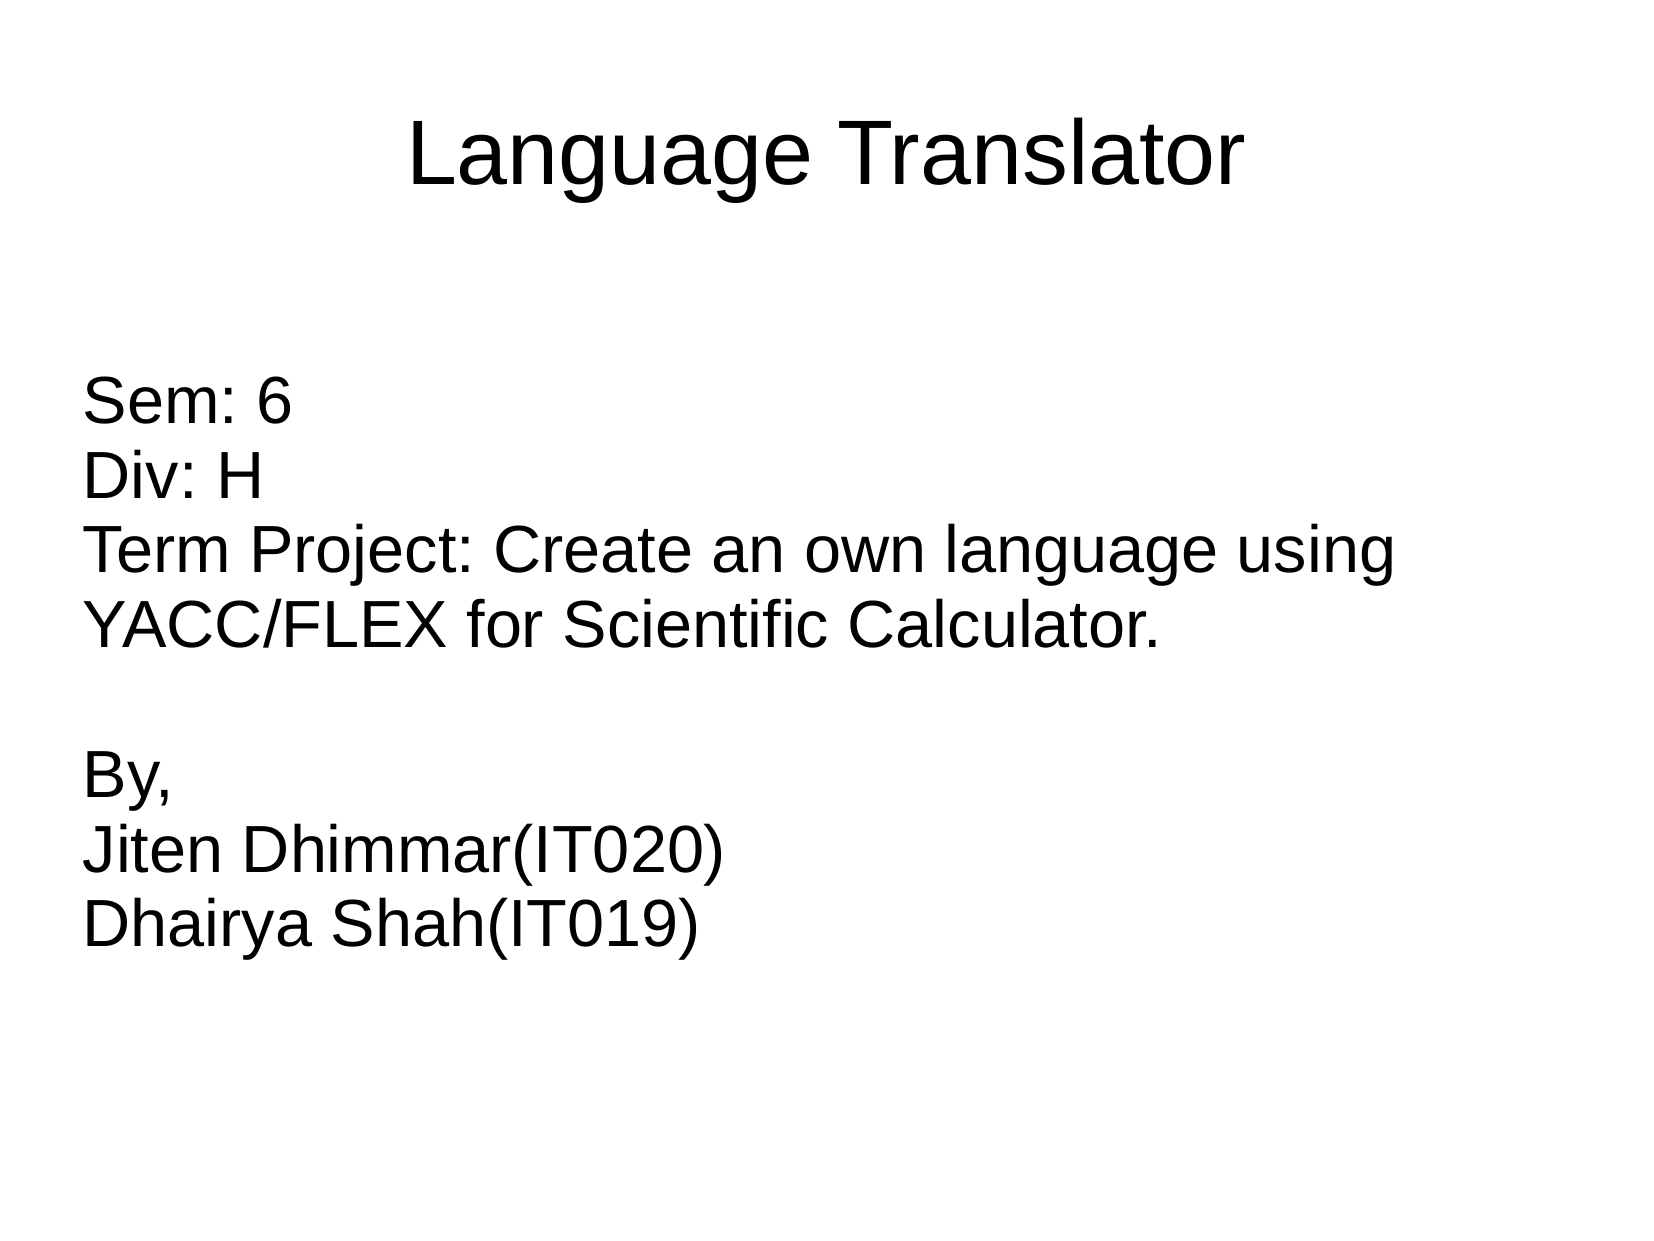

# Language Translator
Sem: 6
Div: H
Term Project: Create an own language using YACC/FLEX for Scientific Calculator.
By,
Jiten Dhimmar(IT020)
Dhairya Shah(IT019)